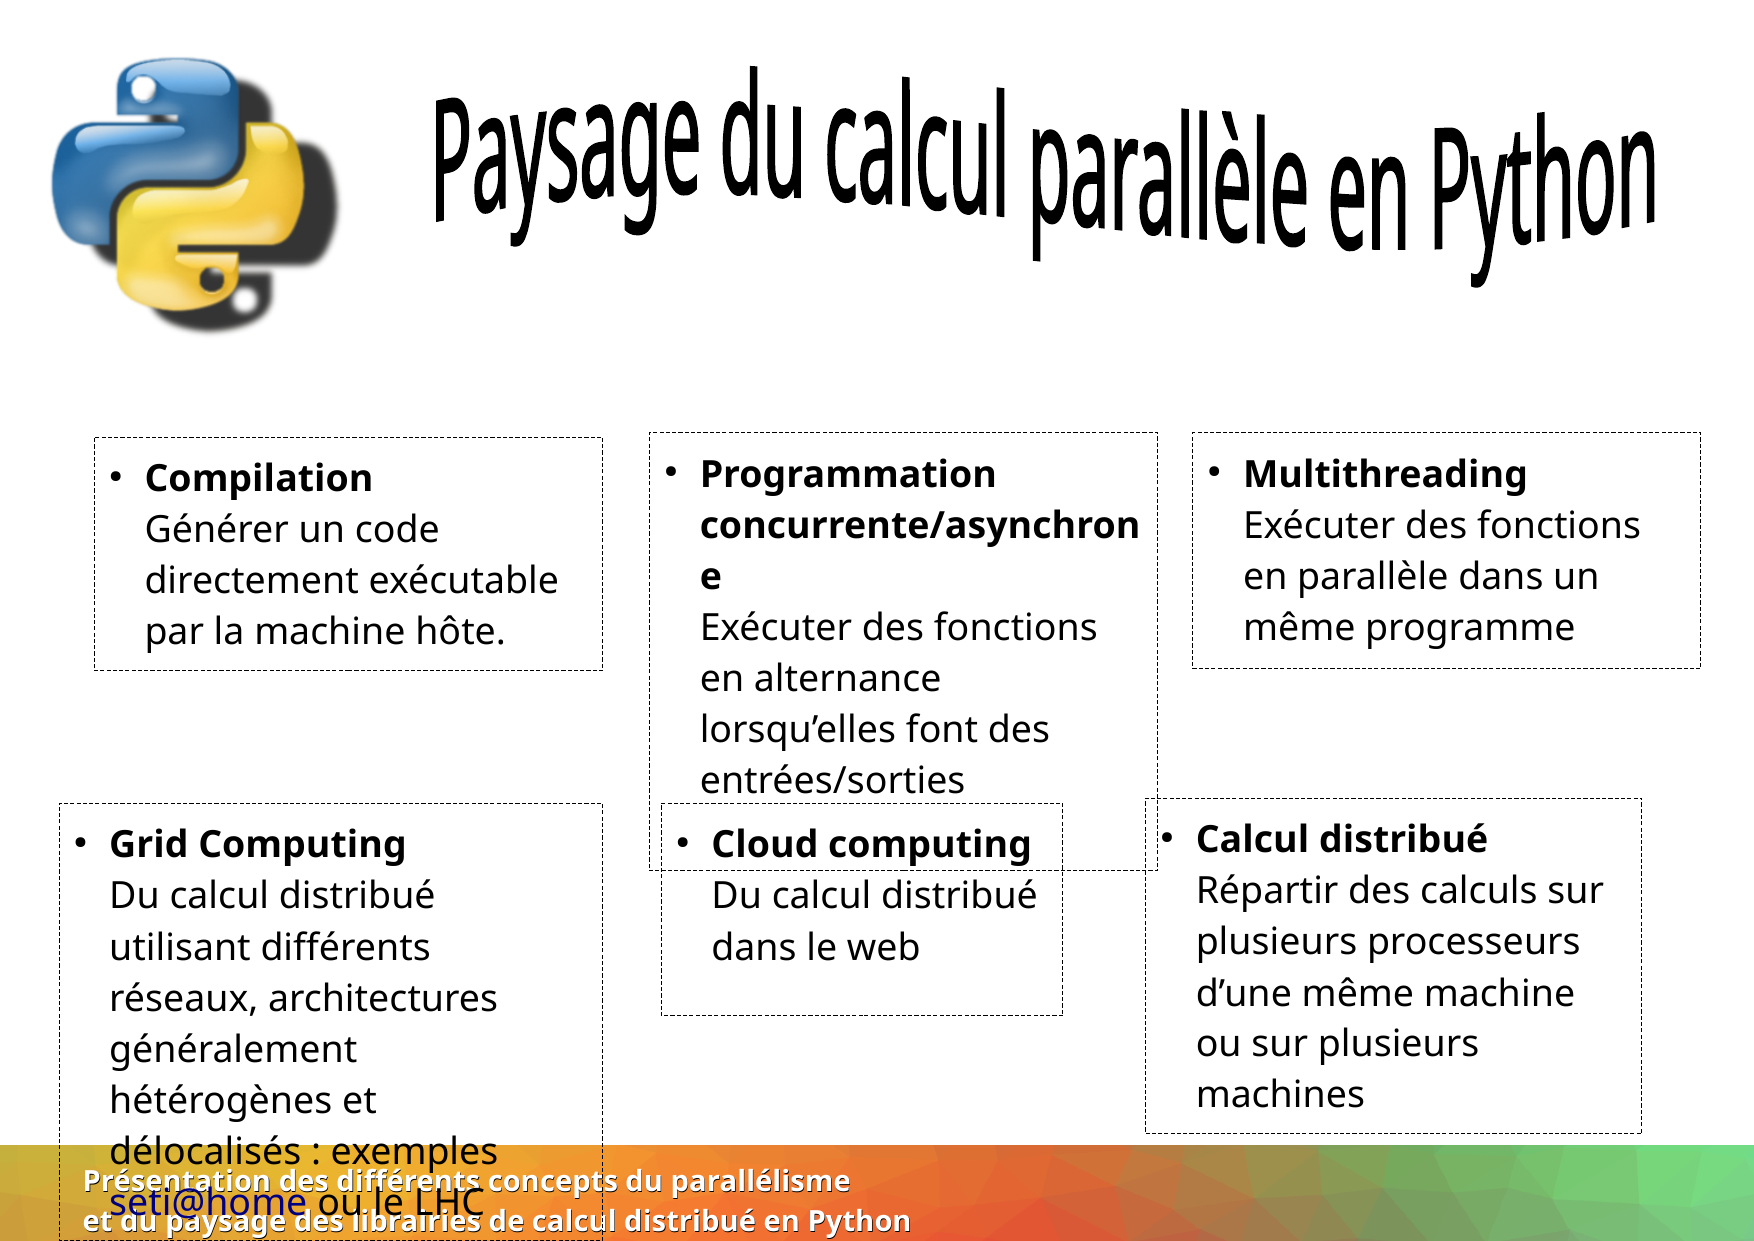

Paysage du calcul parallèle en Python
Programmation concurrente/asynchrone
Exécuter des fonctions en alternance lorsqu’elles font des entrées/sorties
Multithreading
Exécuter des fonctions en parallèle dans un même programme
Compilation
Générer un code directement exécutable par la machine hôte.
Calcul distribué
Répartir des calculs sur plusieurs processeurs d’une même machine ou sur plusieurs machines
Cloud computing
Du calcul distribué dans le web
Grid Computing
Du calcul distribué utilisant différents réseaux, architectures généralement hétérogènes et délocalisés : exemples seti@home ou le LHC